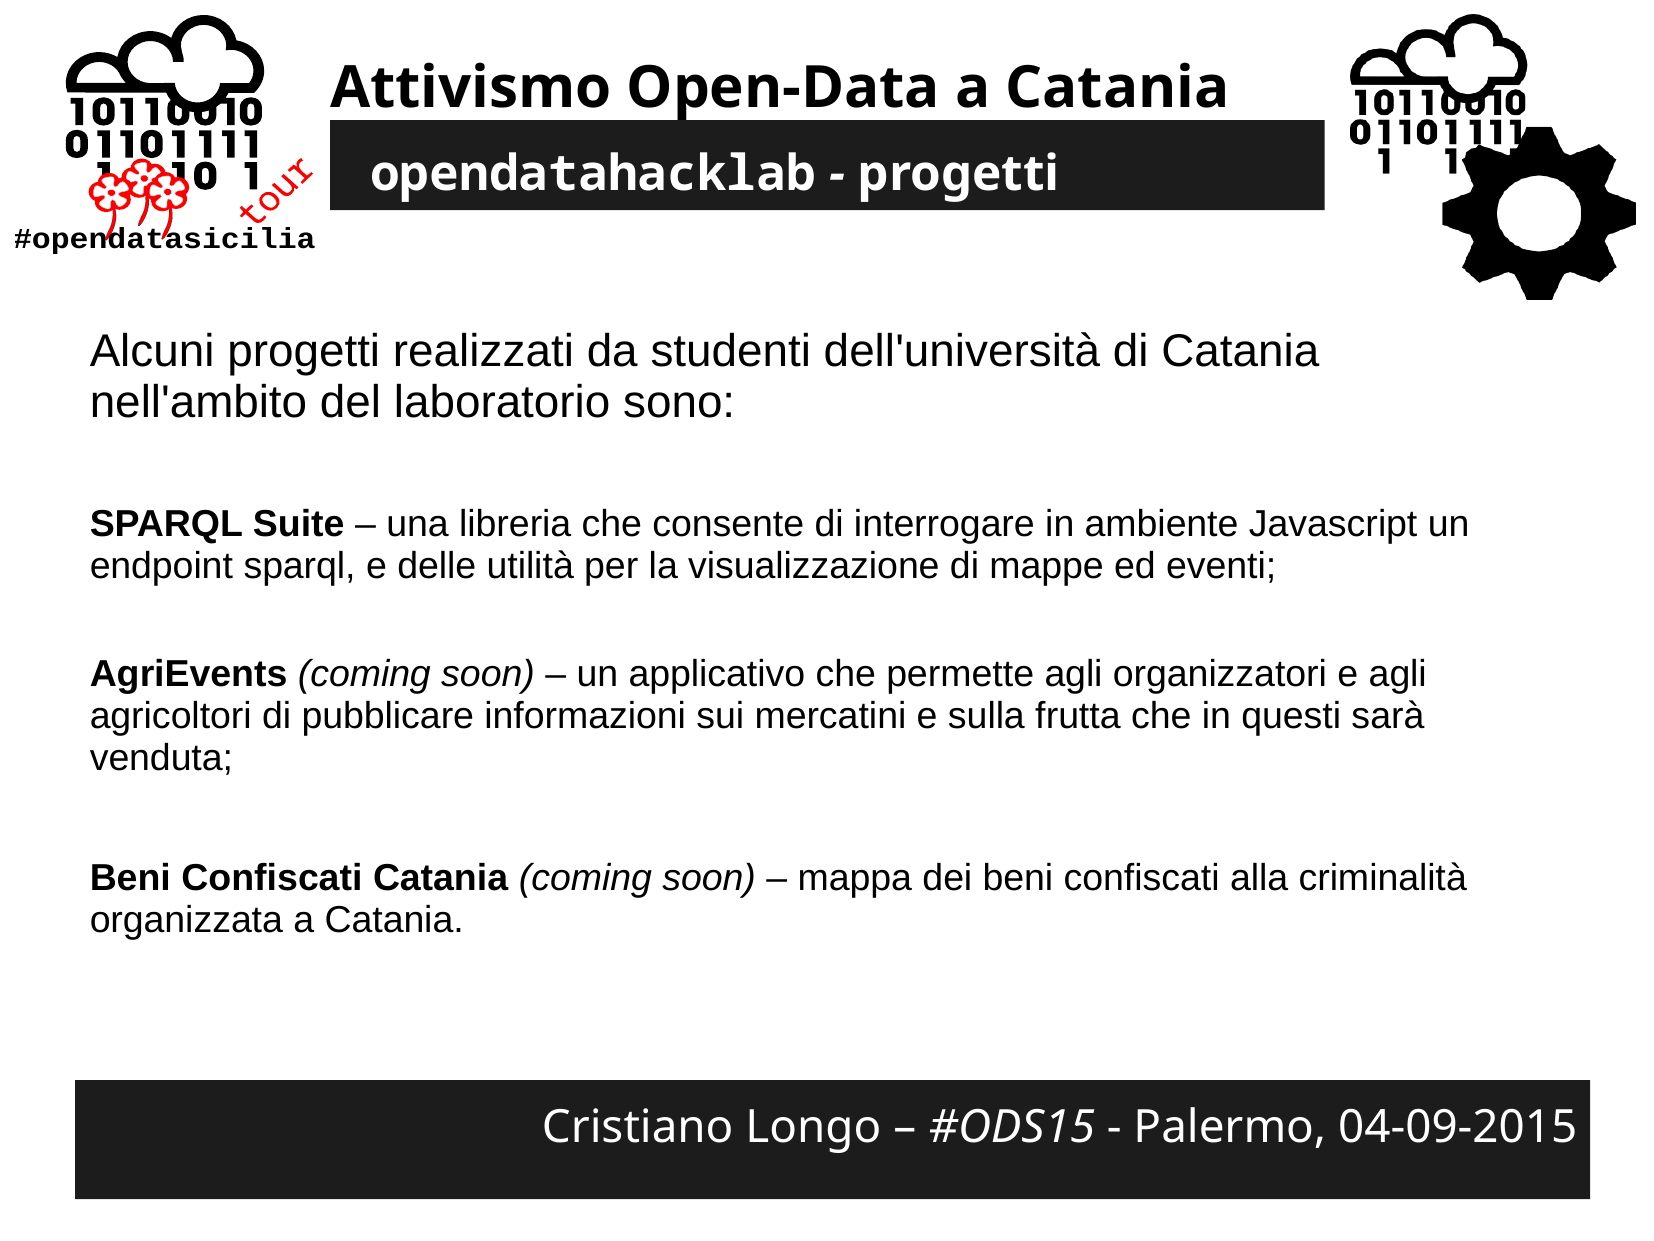

# Attivismo Open-Data a Catania
 opendatahacklab - progetti
Alcuni progetti realizzati da studenti dell'università di Catania nell'ambito del laboratorio sono:
SPARQL Suite – una libreria che consente di interrogare in ambiente Javascript un endpoint sparql, e delle utilità per la visualizzazione di mappe ed eventi;
AgriEvents (coming soon) – un applicativo che permette agli organizzatori e agli agricoltori di pubblicare informazioni sui mercatini e sulla frutta che in questi sarà venduta;
Beni Confiscati Catania (coming soon) – mappa dei beni confiscati alla criminalità organizzata a Catania.
 Cristiano Longo – #ODS15 - Palermo, 04-09-2015